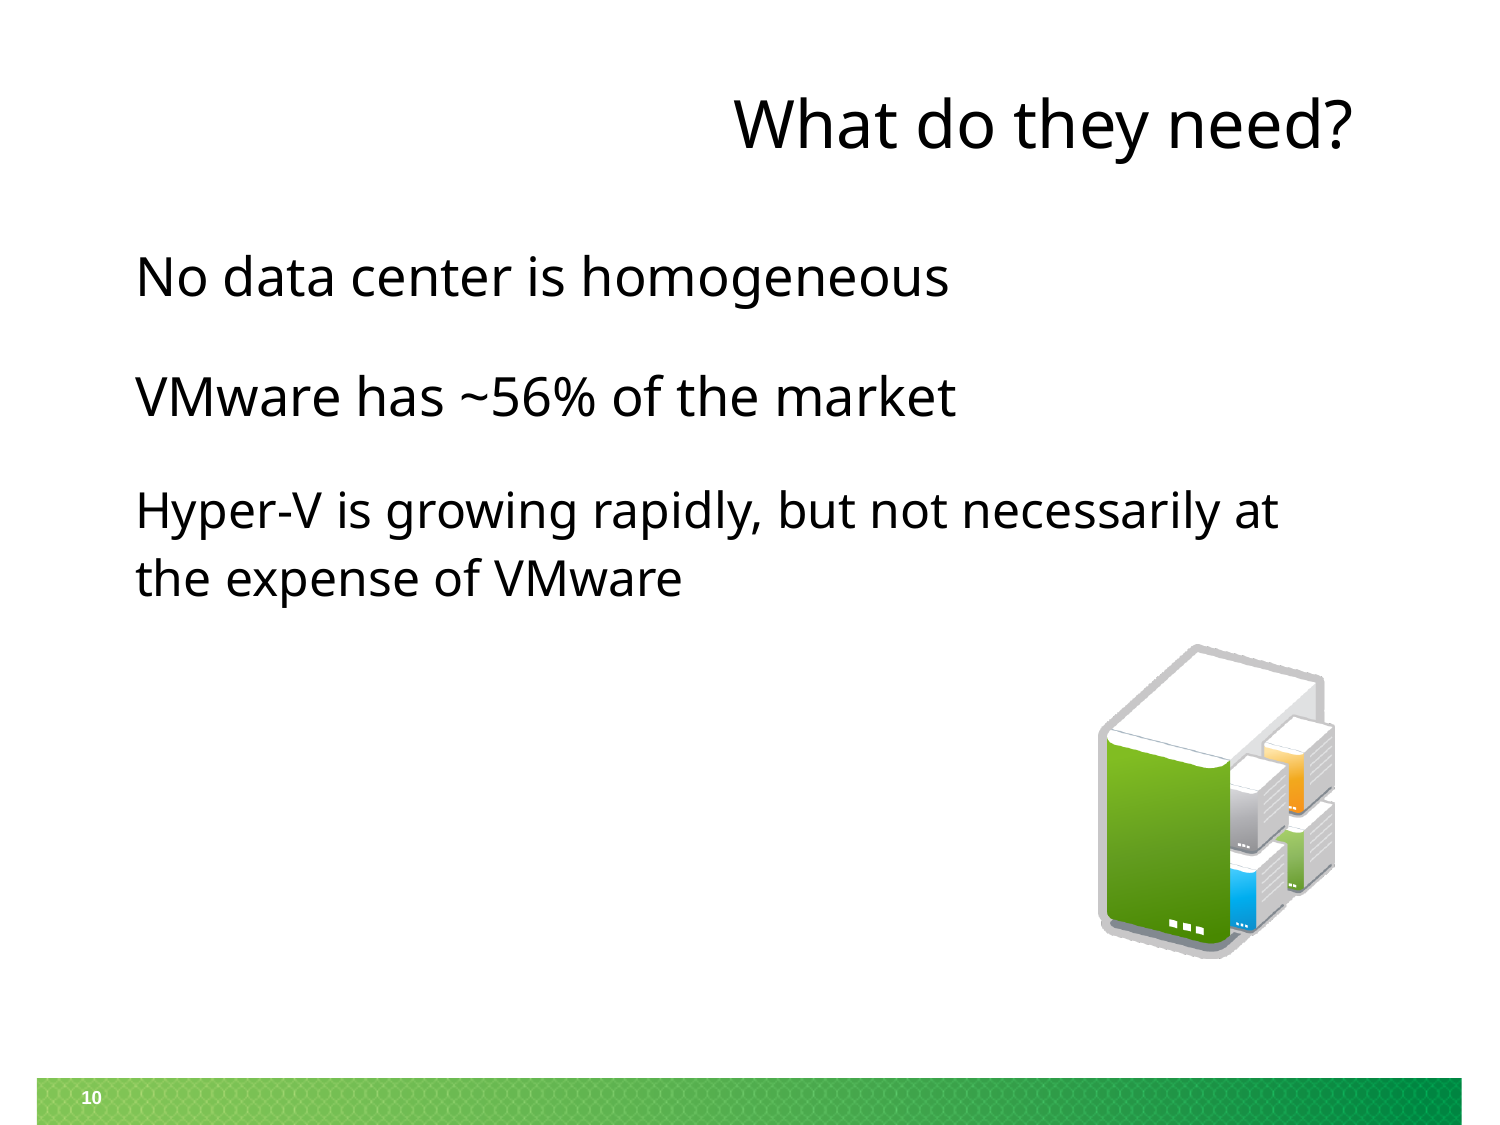

# What do they need?
No data center is homogeneous
VMware has ~56% of the market
Hyper-V is growing rapidly, but not necessarily at the expense of VMware